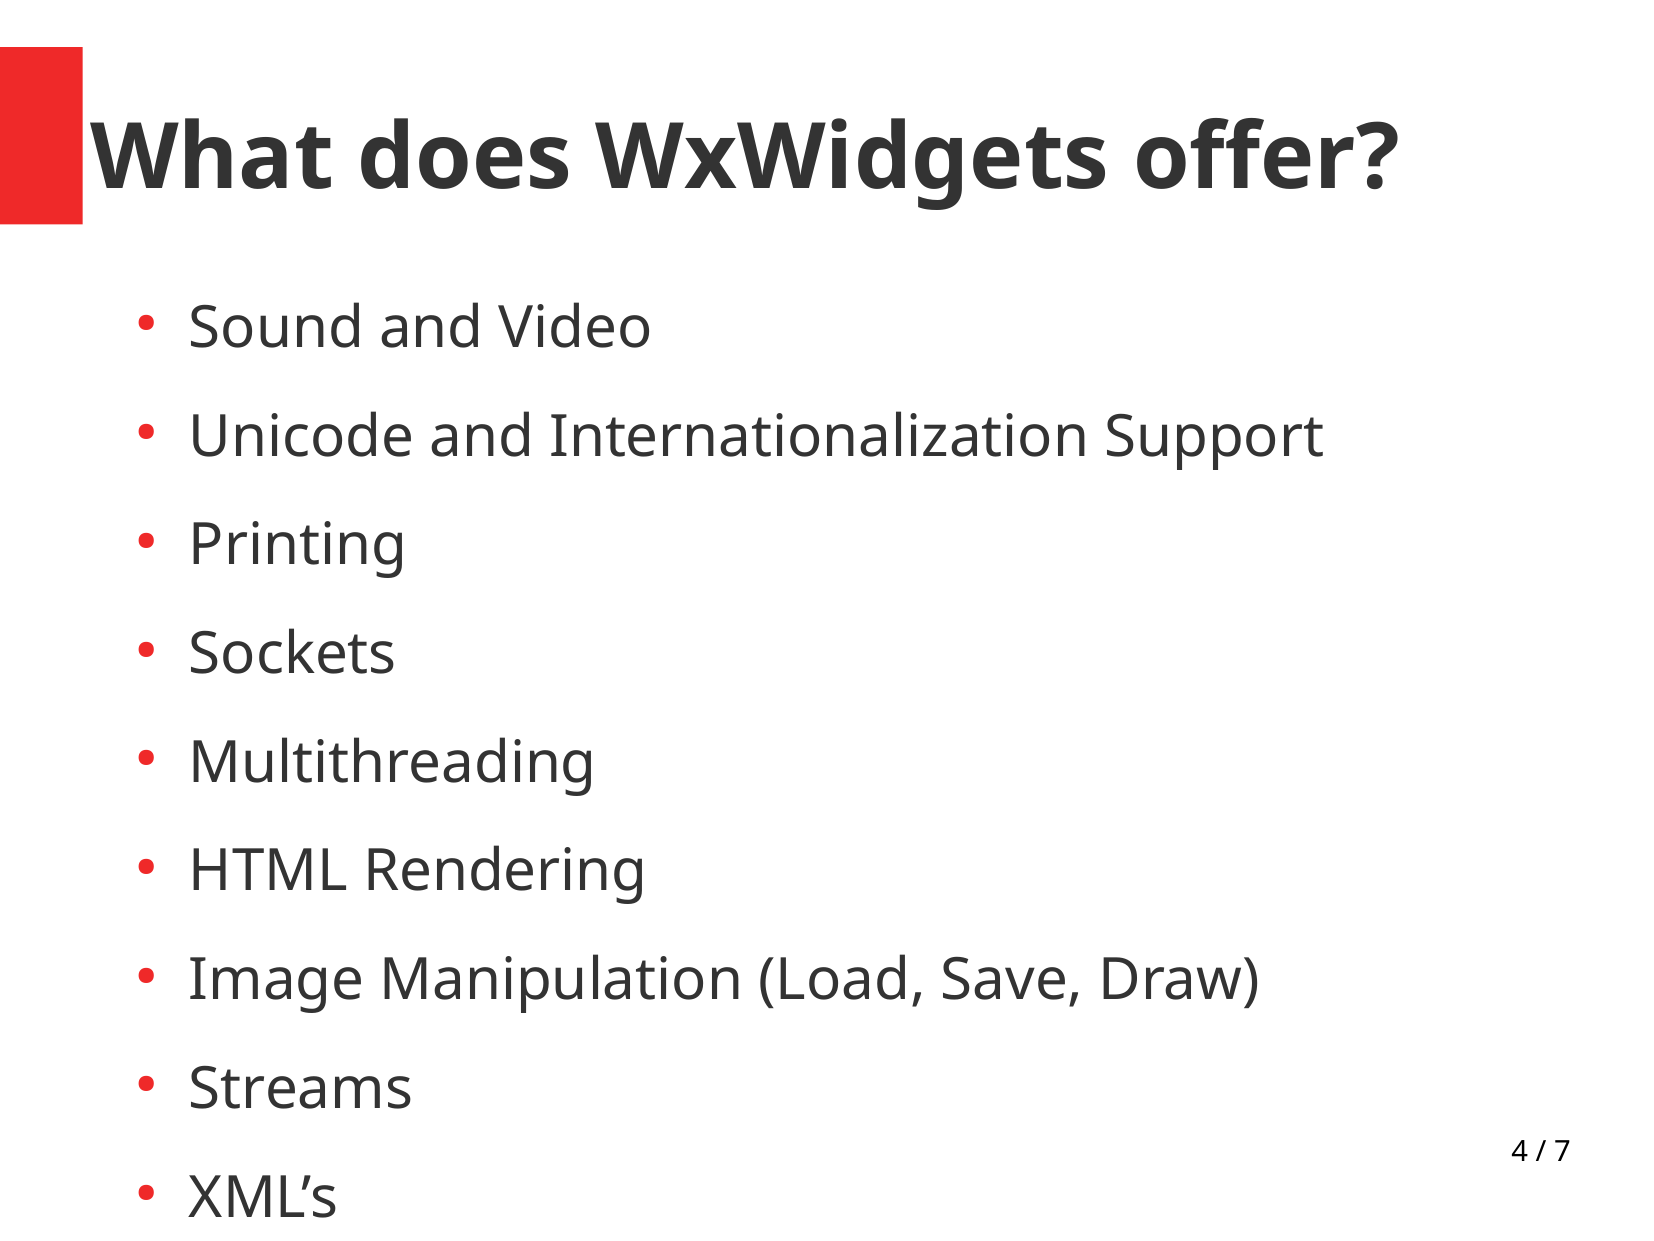

# What does WxWidgets offer?
Sound and Video
Unicode and Internationalization Support
Printing
Sockets
Multithreading
HTML Rendering
Image Manipulation (Load, Save, Draw)
Streams
XML’s
4